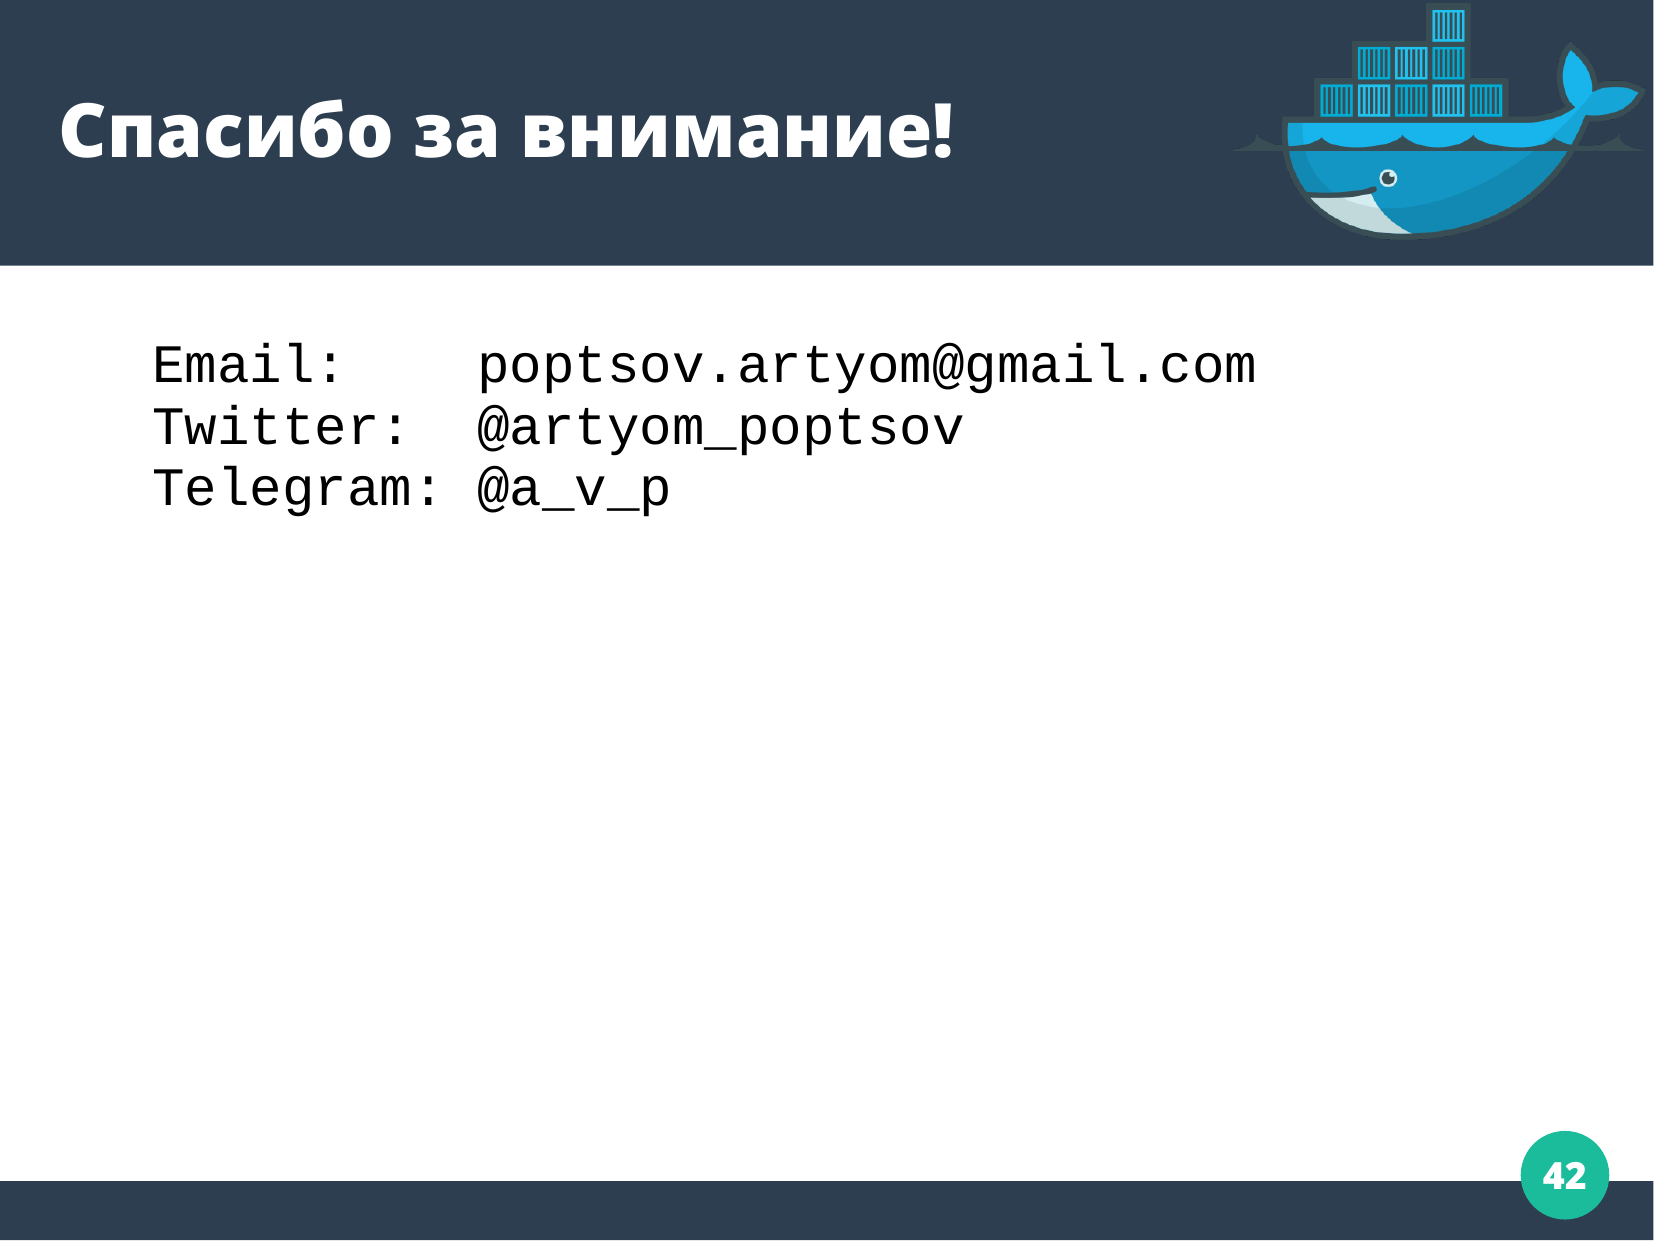

# Спасибо за внимание!
Email: poptsov.artyom@gmail.com
Twitter: @artyom_poptsov
Telegram: @a_v_p
42